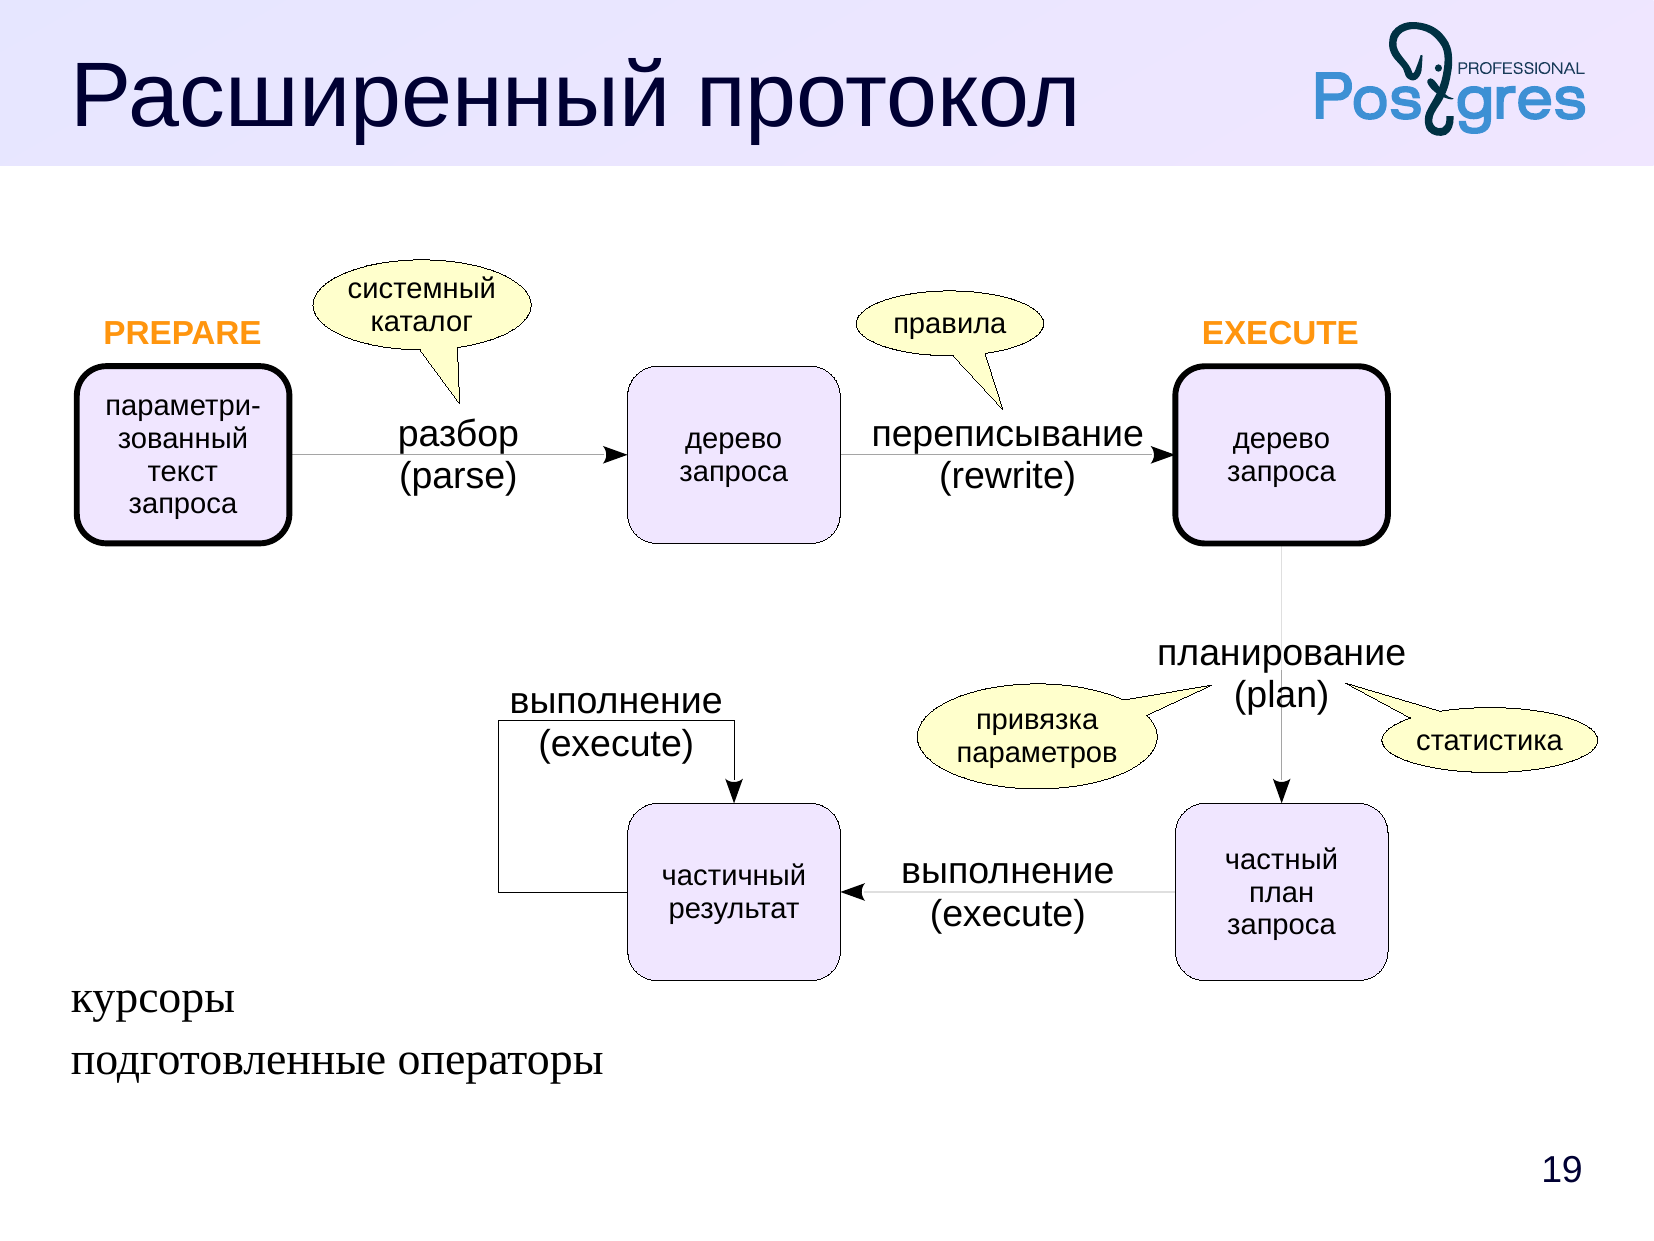

# Расширенный протокол
системный
каталог
курсоры
подготовленные операторы
правила
PREPARE
EXECUTE
параметри-
зованный
текст
запроса
дерево
запроса
дерево
запроса
привязка
параметров
статистика
частный
план
запроса
частичный
результат